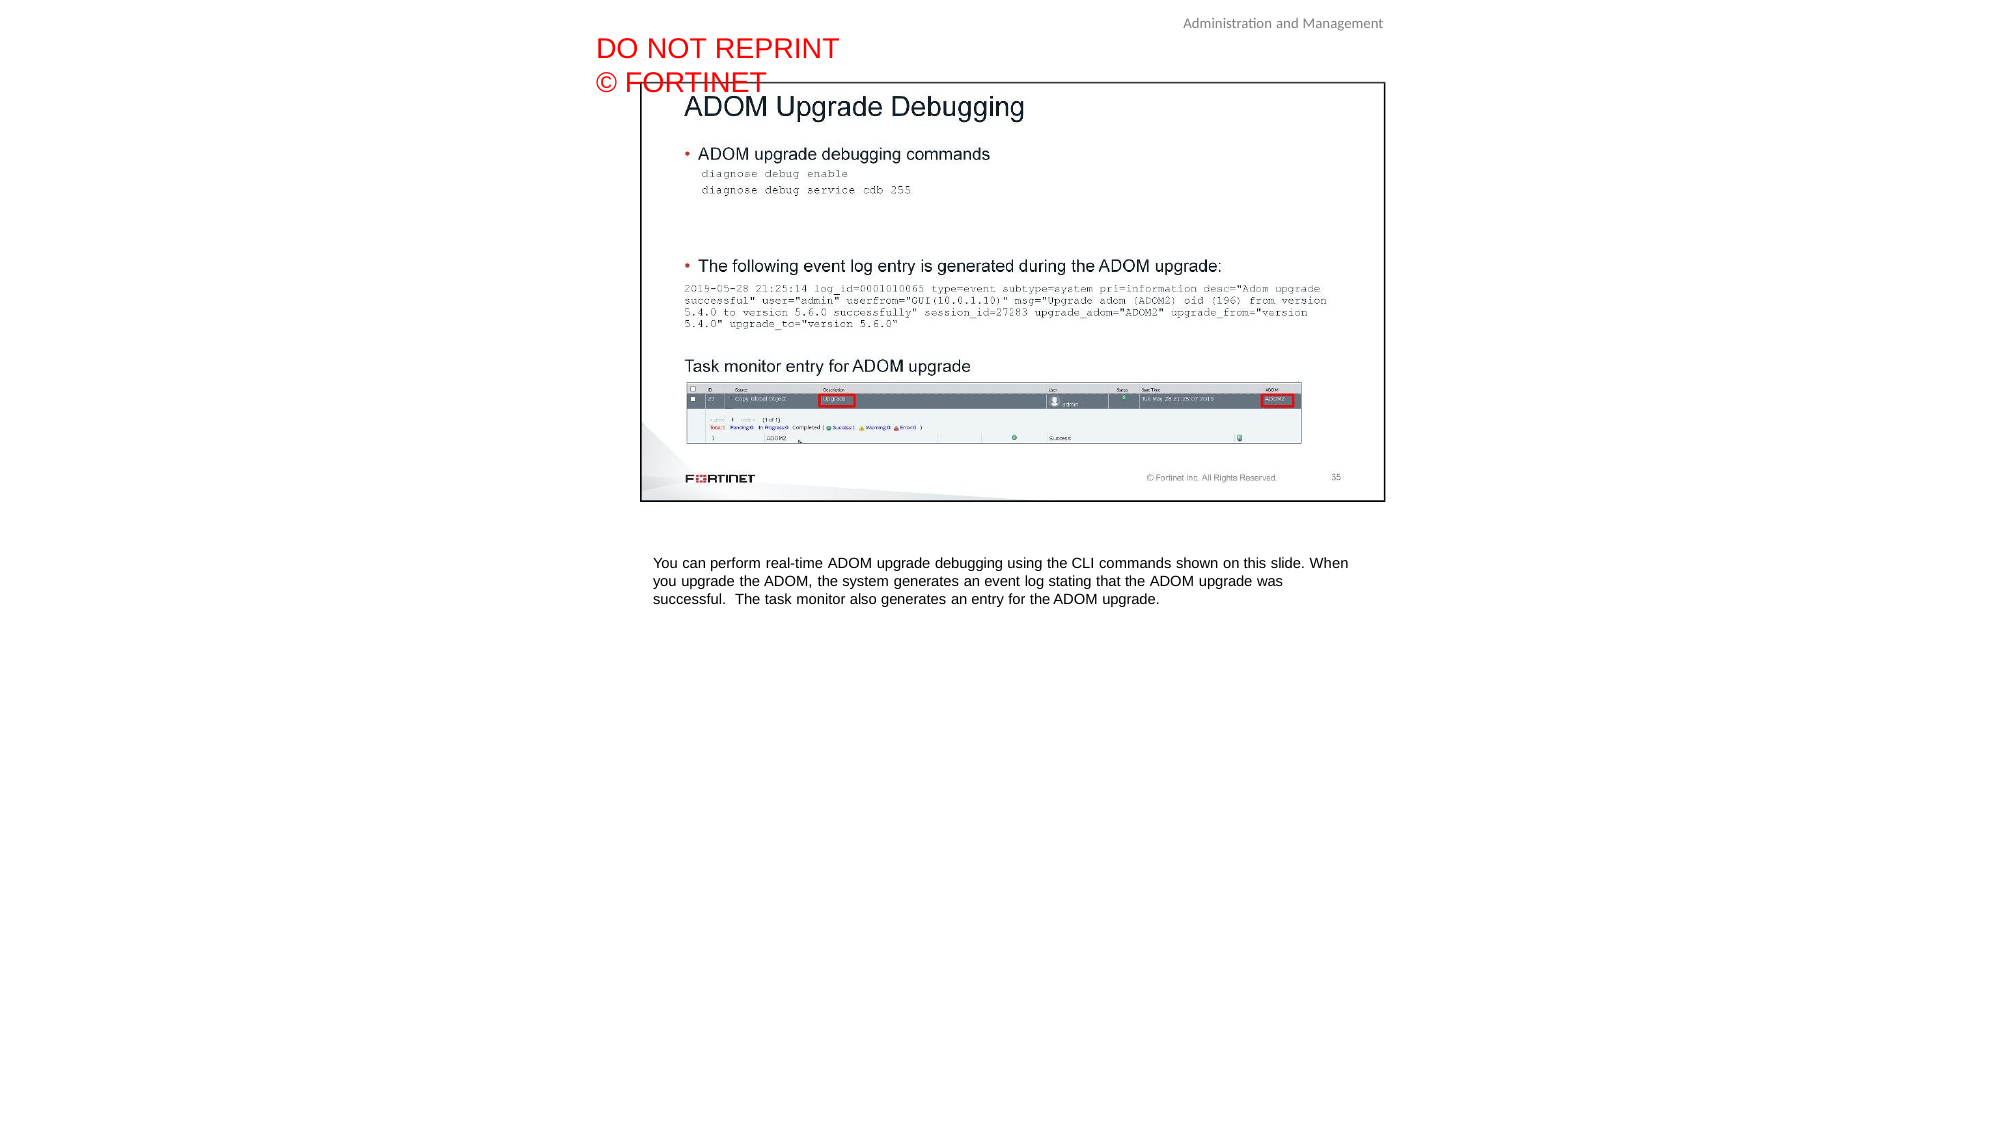

Administration and Management
DO NOT REPRINT
© FORTINET
You can perform real-time ADOM upgrade debugging using the CLI commands shown on this slide. When you upgrade the ADOM, the system generates an event log stating that the ADOM upgrade was successful. The task monitor also generates an entry for the ADOM upgrade.
FortiManager 6.2 Study Guide
1